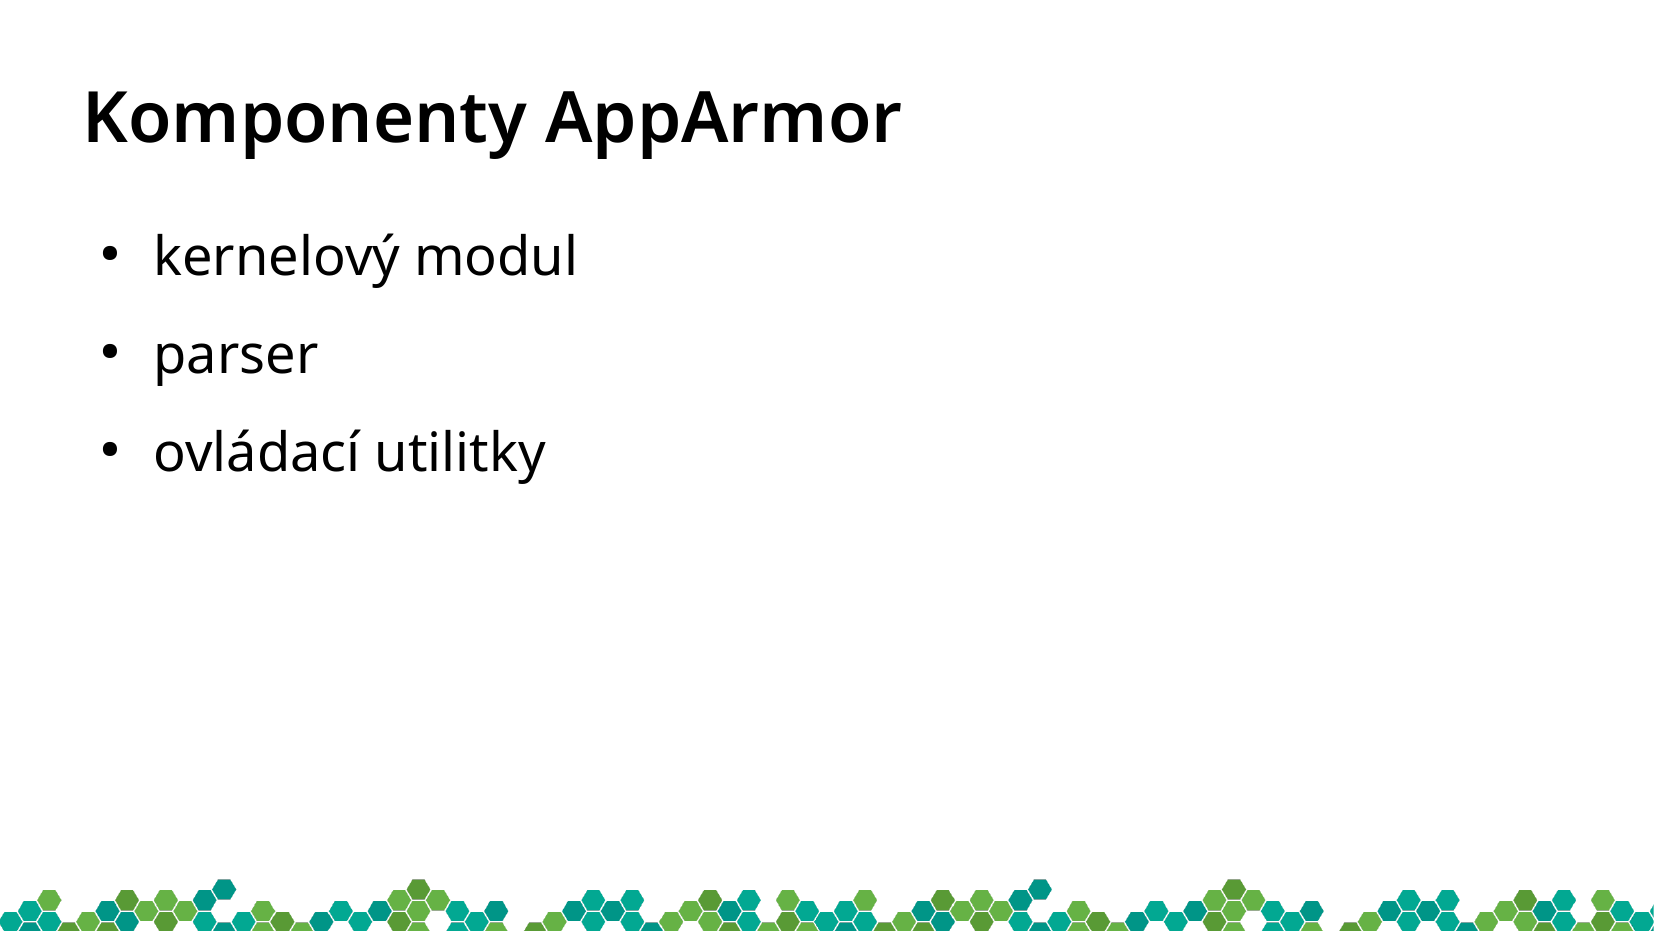

# Komponenty AppArmor
kernelový modul
parser
ovládací utilitky